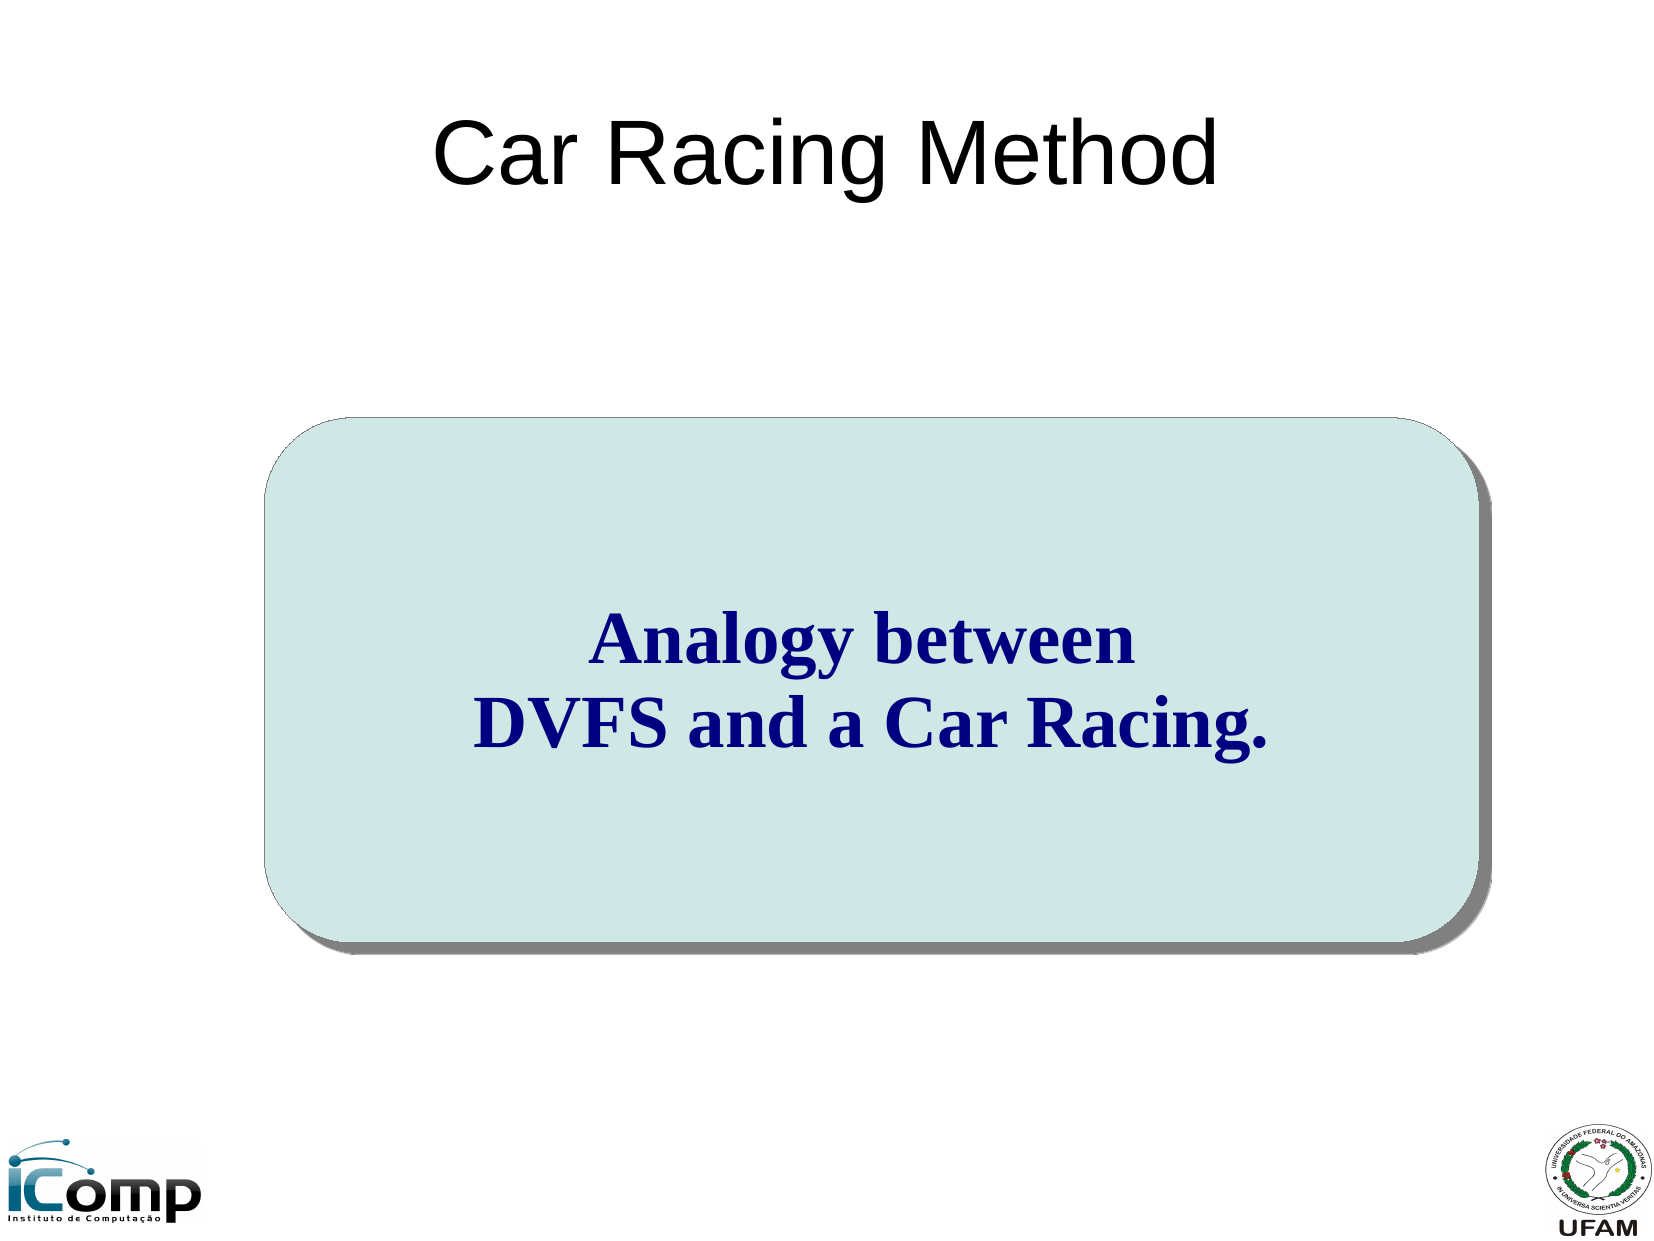

# Car Racing Method
Analogy between
DVFS and a Car Racing.